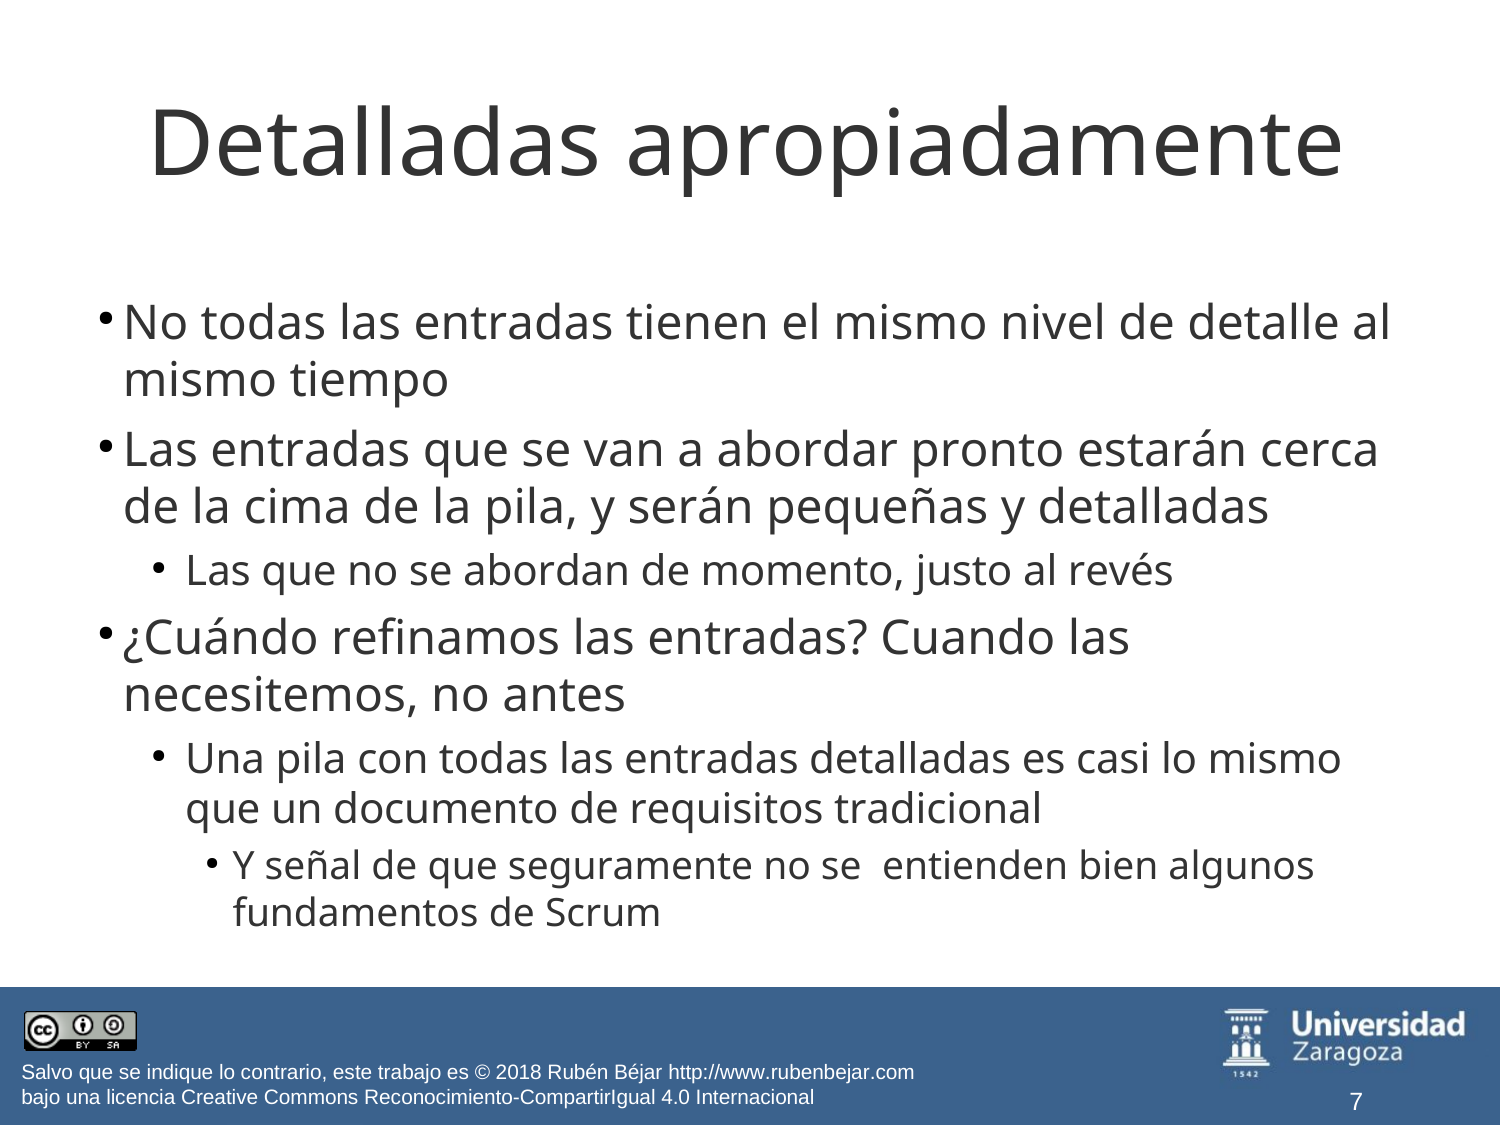

# Detalladas apropiadamente
No todas las entradas tienen el mismo nivel de detalle al mismo tiempo
Las entradas que se van a abordar pronto estarán cerca de la cima de la pila, y serán pequeñas y detalladas
Las que no se abordan de momento, justo al revés
¿Cuándo refinamos las entradas? Cuando las necesitemos, no antes
Una pila con todas las entradas detalladas es casi lo mismo que un documento de requisitos tradicional
Y señal de que seguramente no se entienden bien algunos fundamentos de Scrum